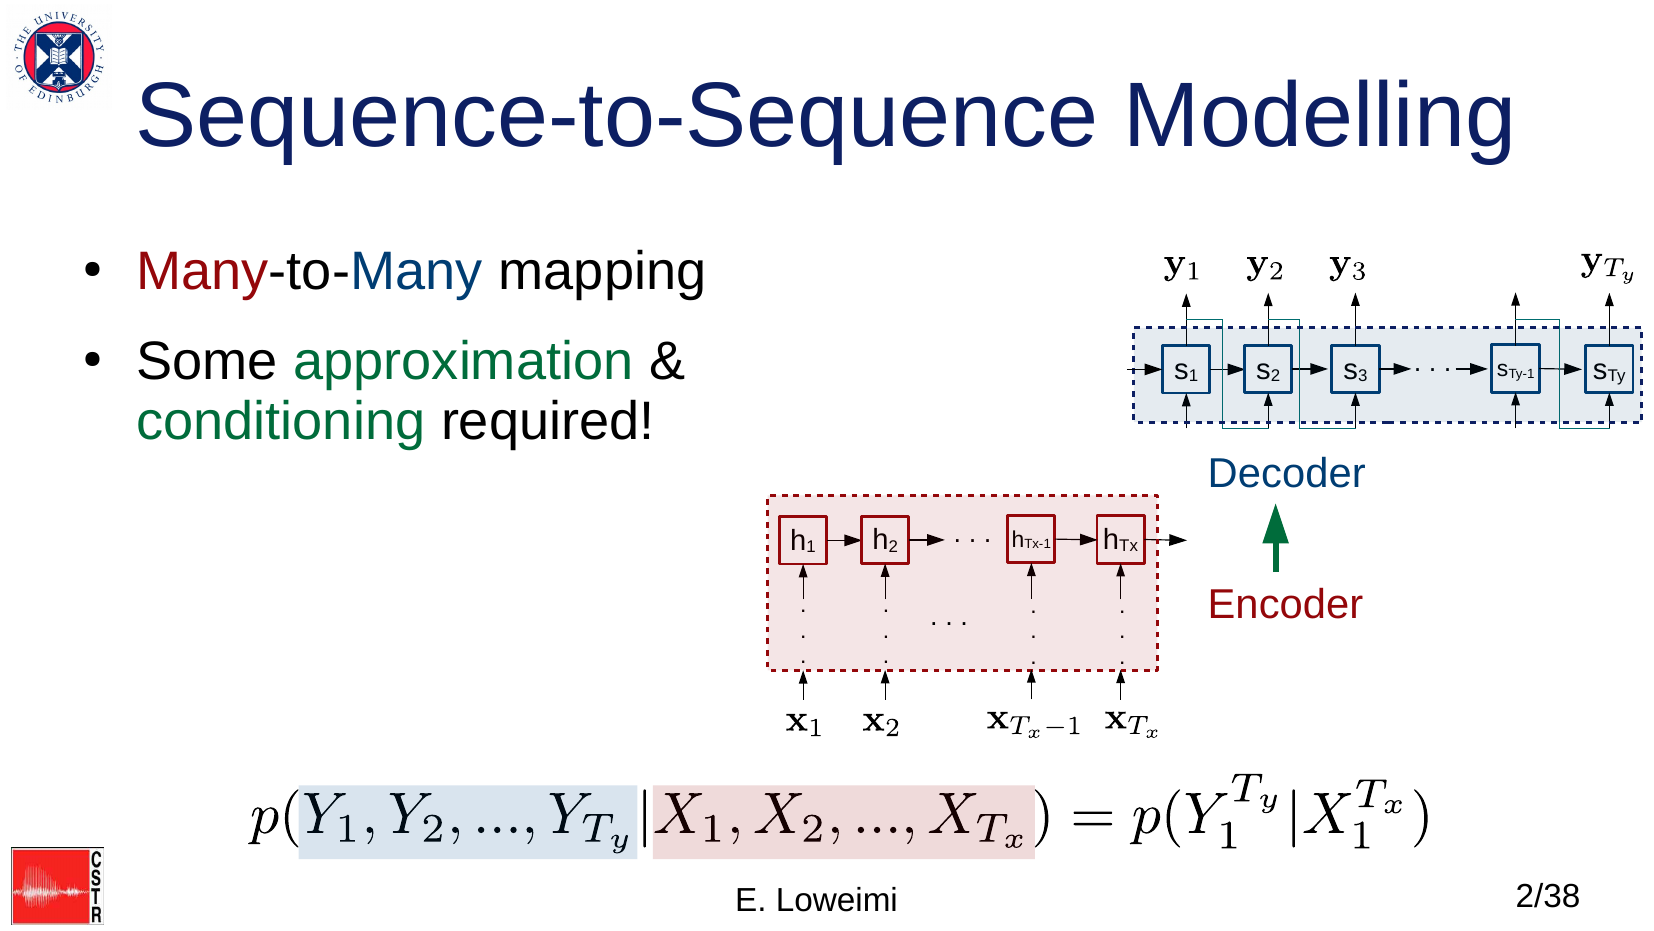

# Sequence-to-Sequence Modelling
Many-to-Many mapping
Some approximation & conditioning required!
. . .
sTy-1
s3
sTy
s2
s1
Decoder
. . .
hTx-1
hTx
h2
h1
Encoder
.
.
.
.
.
.
.
.
.
.
.
.
. . .
 2/38
E. Loweimi